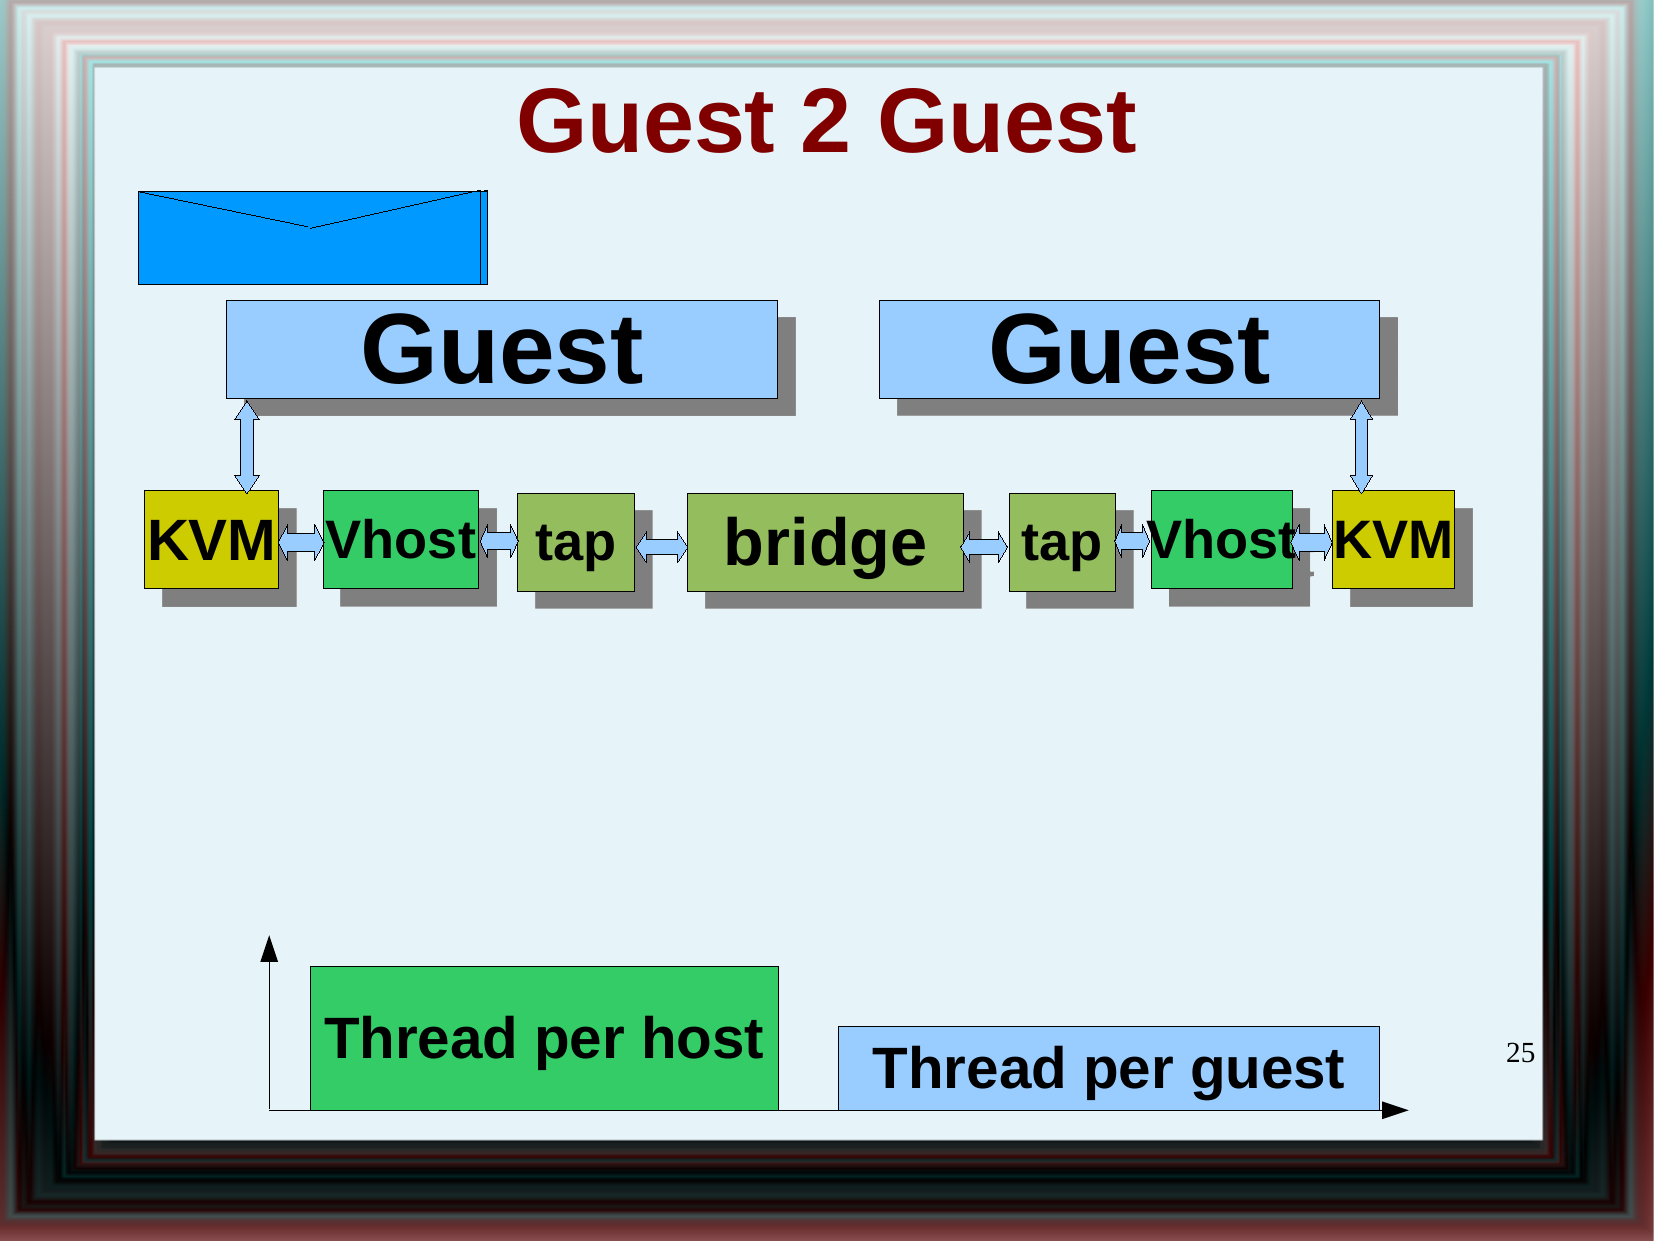

# Guest 2 Guest
Guest
Guest
KVM
KVM
Vhost
Vhost
tap
tap
bridge
Thread per host
Thread per guest
25